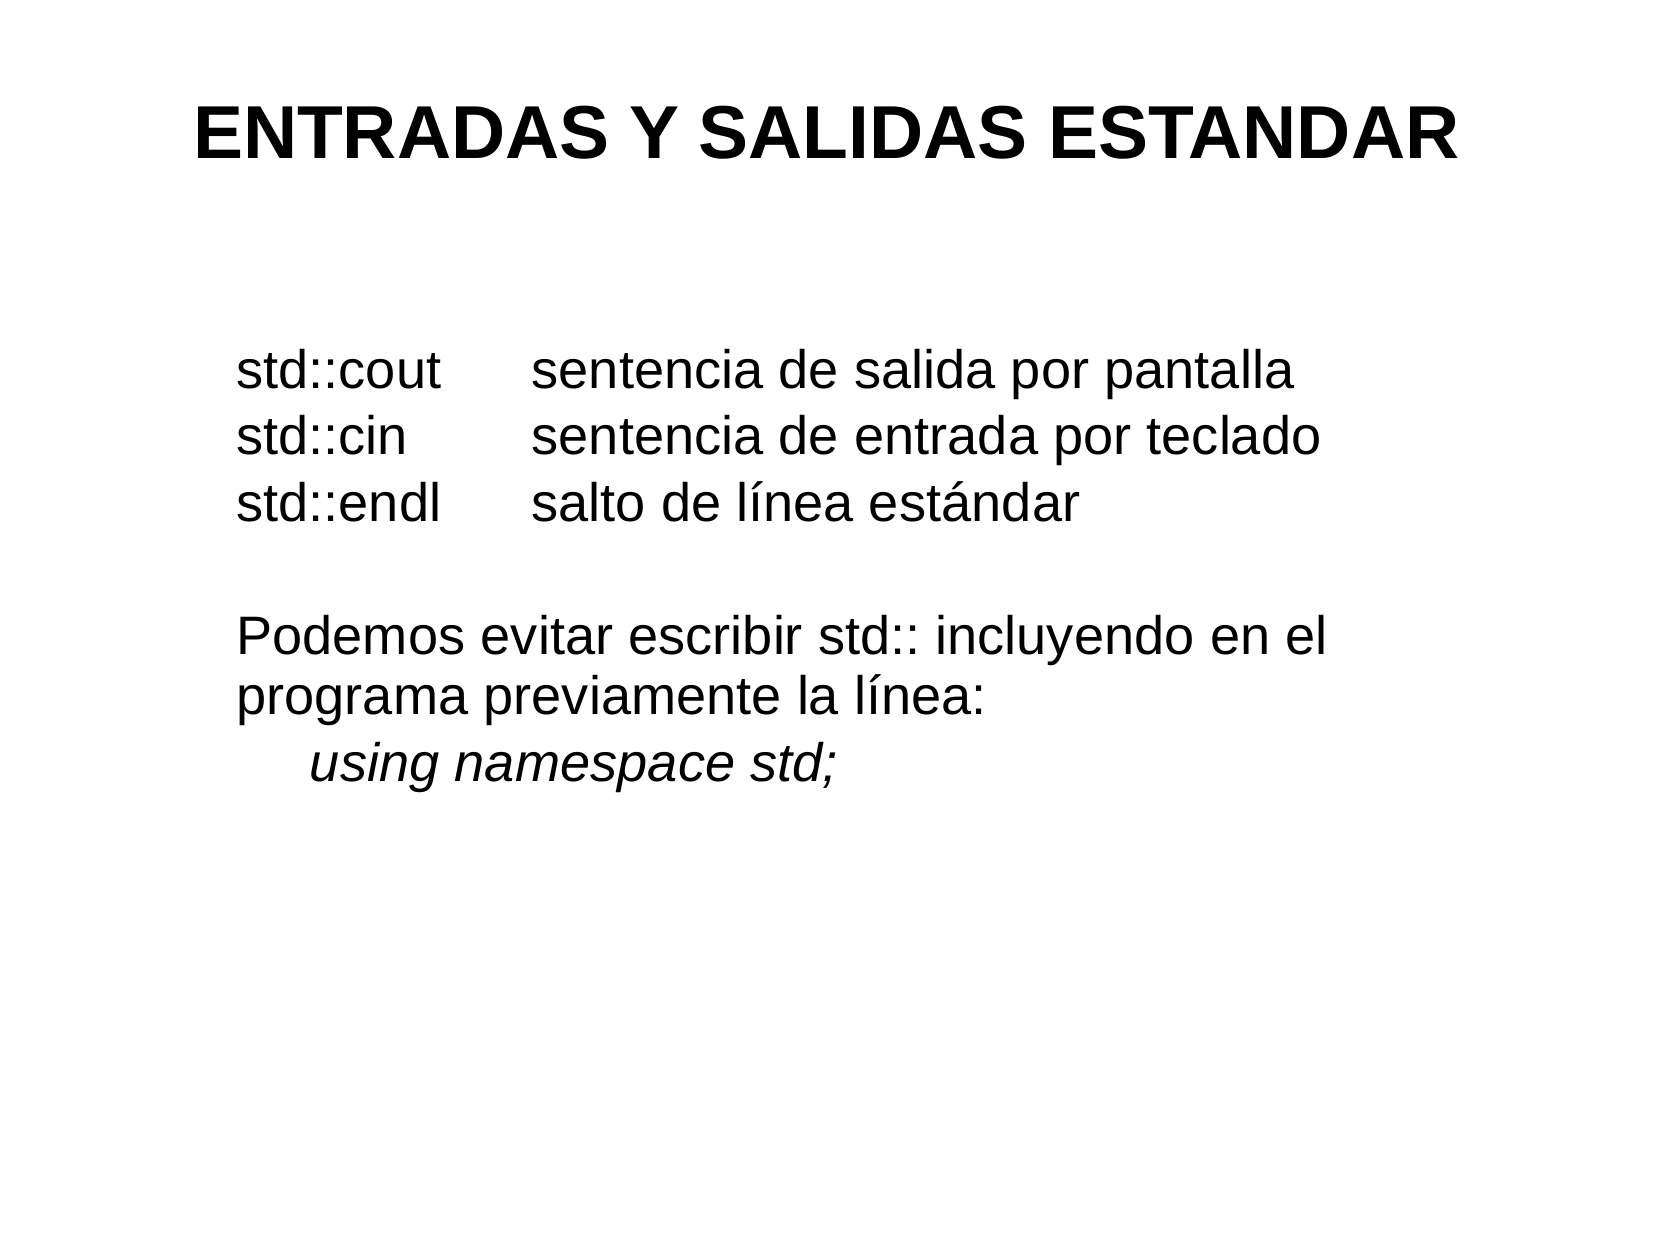

# ENTRADAS Y SALIDAS ESTANDAR
std::cout		sentencia de salida por pantalla
std::cin		sentencia de entrada por teclado
std::endl		salto de línea estándar
Podemos evitar escribir std:: incluyendo en el programa previamente la línea:
	using namespace std;